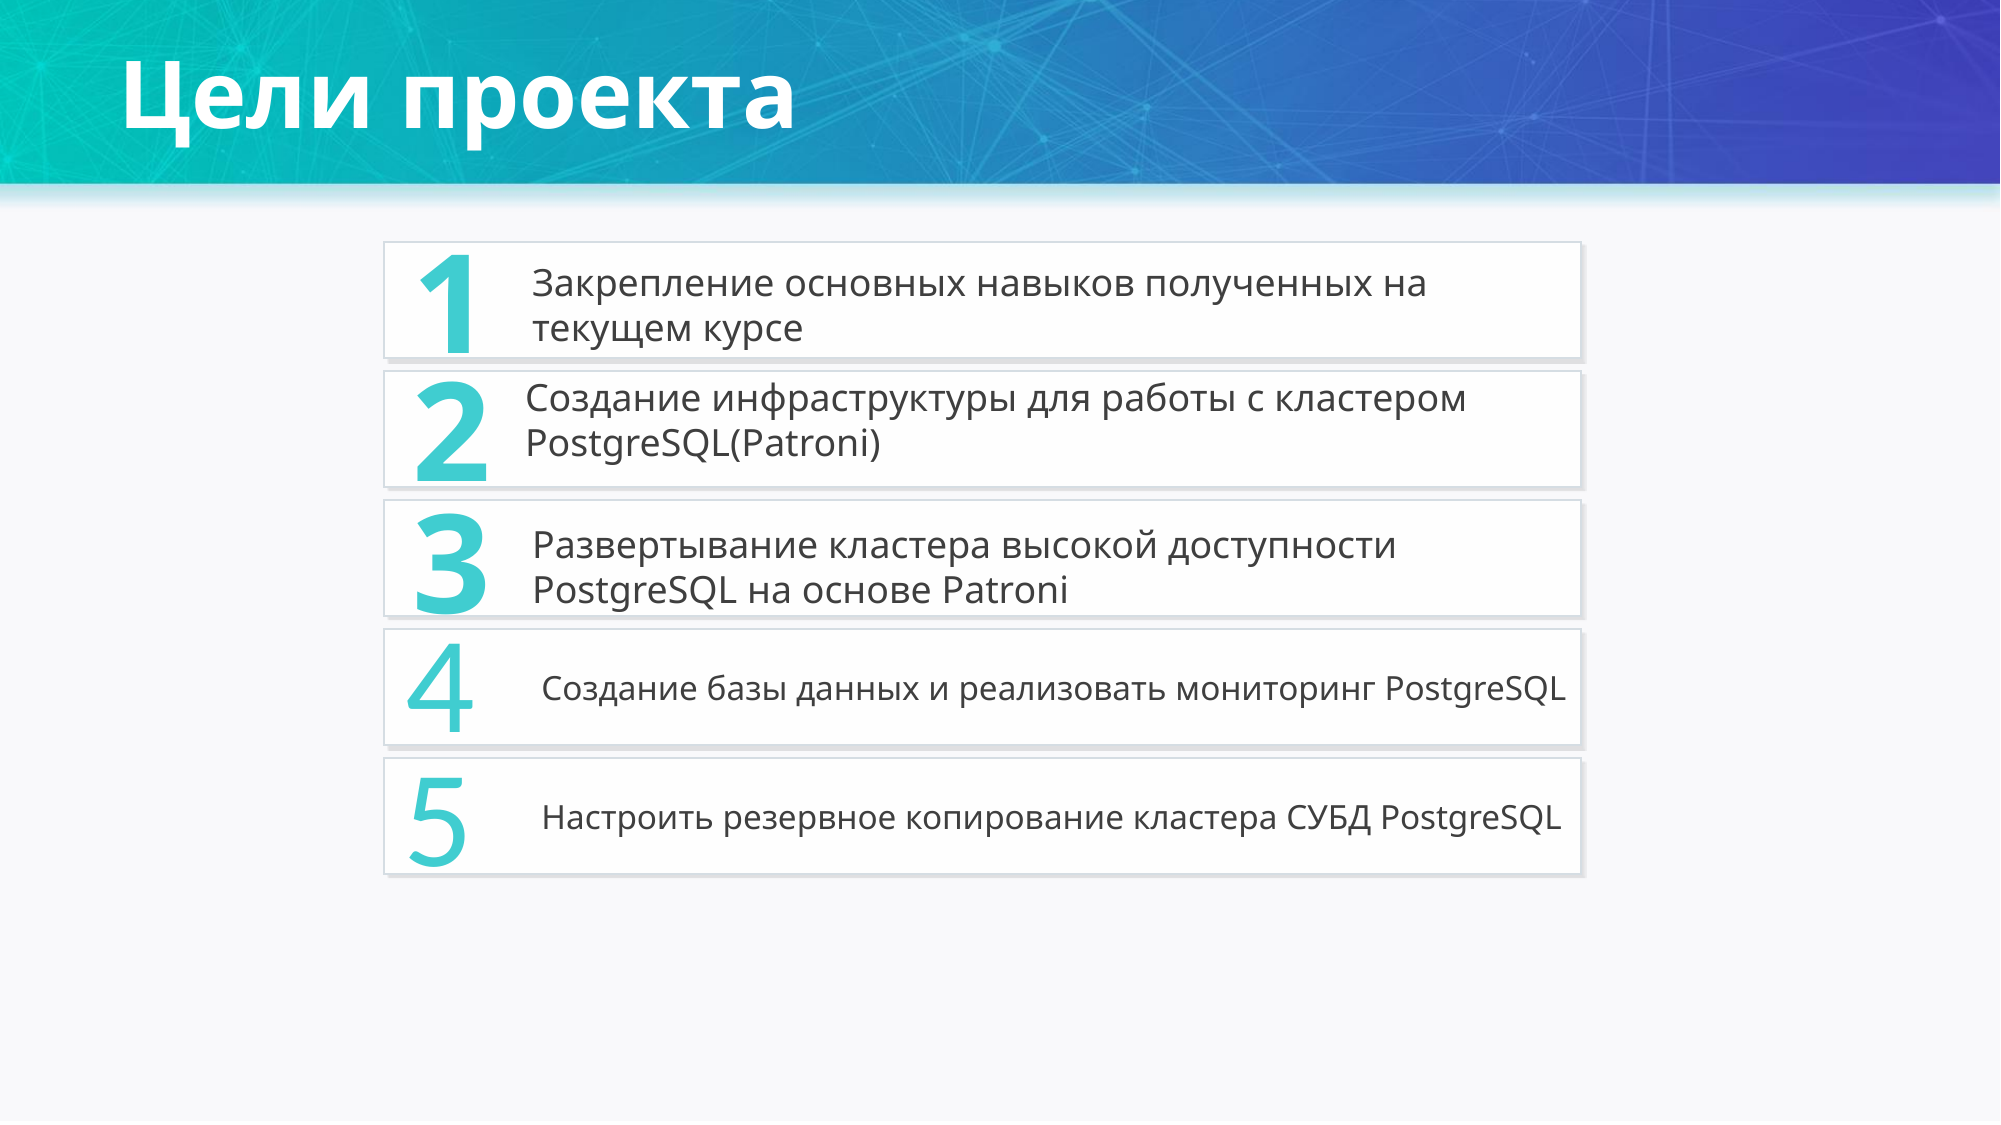

Цели проекта
1
Закрепление основных навыков полученных на текущем курсе
Создание инфраструктуры для работы с кластером PostgreSQL(Patroni)
2
Развертывание кластера высокой доступности PostgreSQL на основе Patroni
3
4
 Создание базы данных и реализовать мониторинг PostgreSQL
5
 Настроить резервное копирование кластера СУБД PostgreSQL